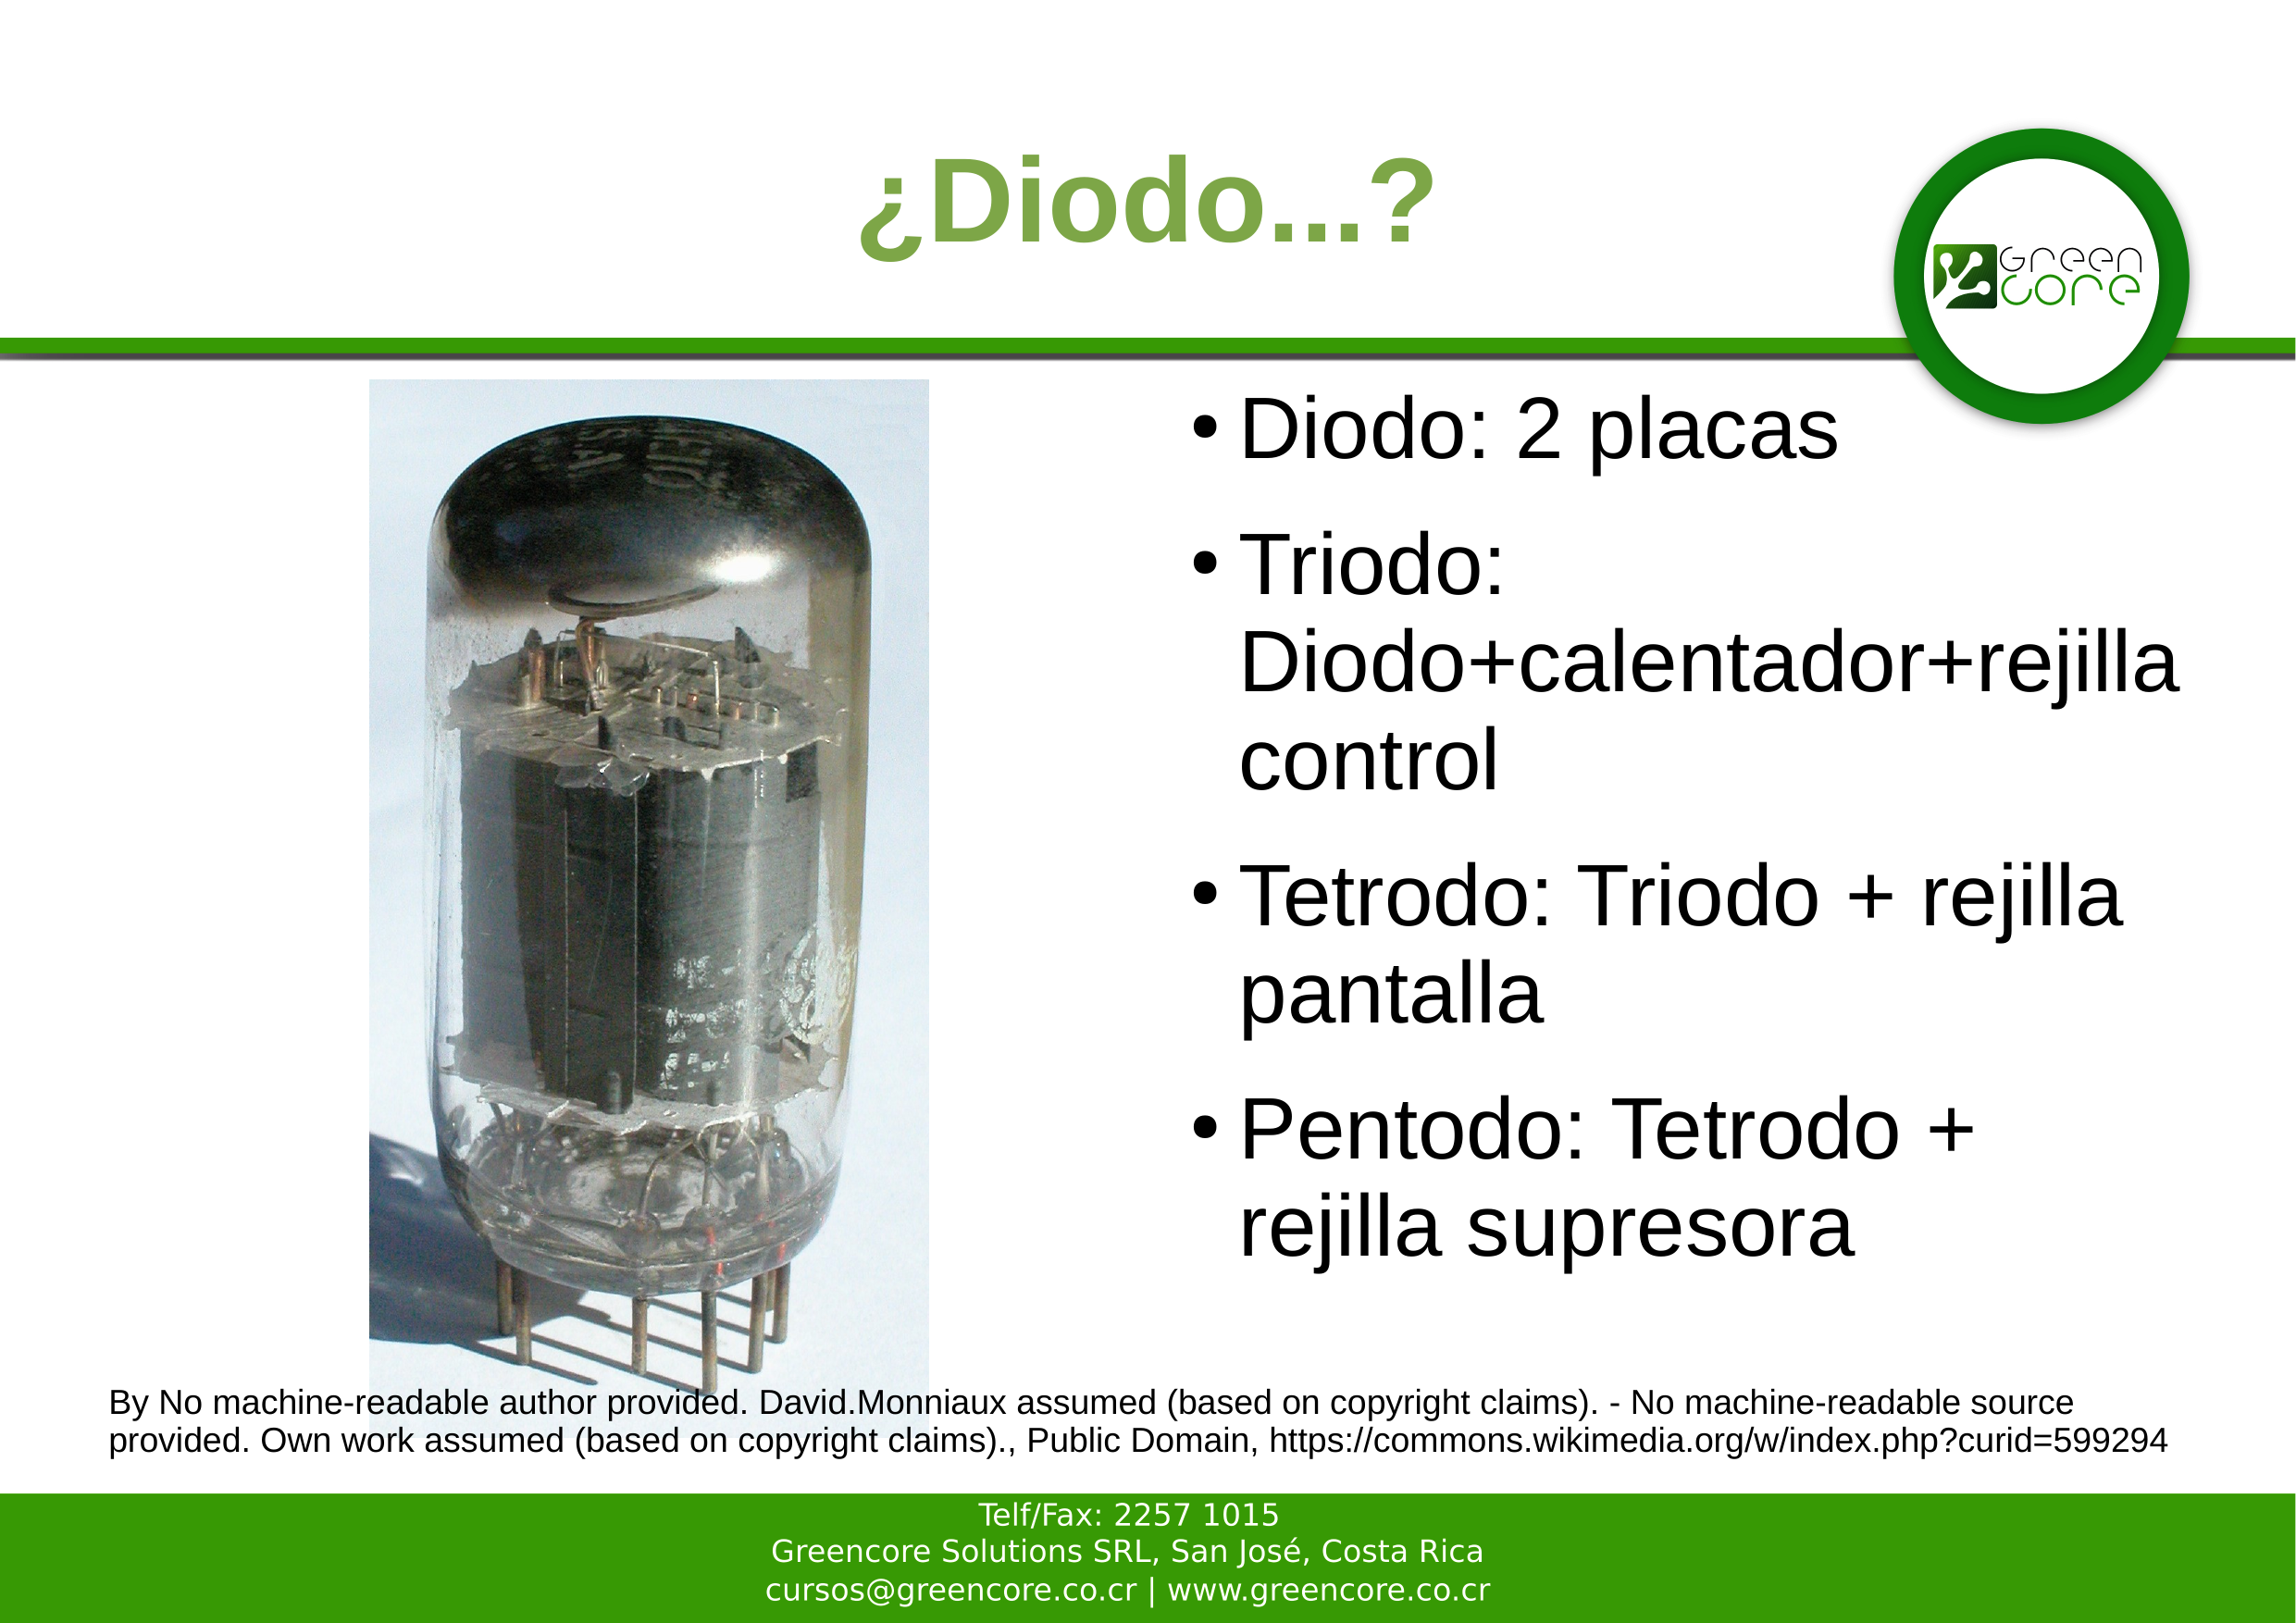

# ¿Diodo...?
Diodo: 2 placas
Triodo: Diodo+calentador+rejilla control
Tetrodo: Triodo + rejilla pantalla
Pentodo: Tetrodo + rejilla supresora
By No machine-readable author provided. David.Monniaux assumed (based on copyright claims). - No machine-readable source provided. Own work assumed (based on copyright claims)., Public Domain, https://commons.wikimedia.org/w/index.php?curid=599294